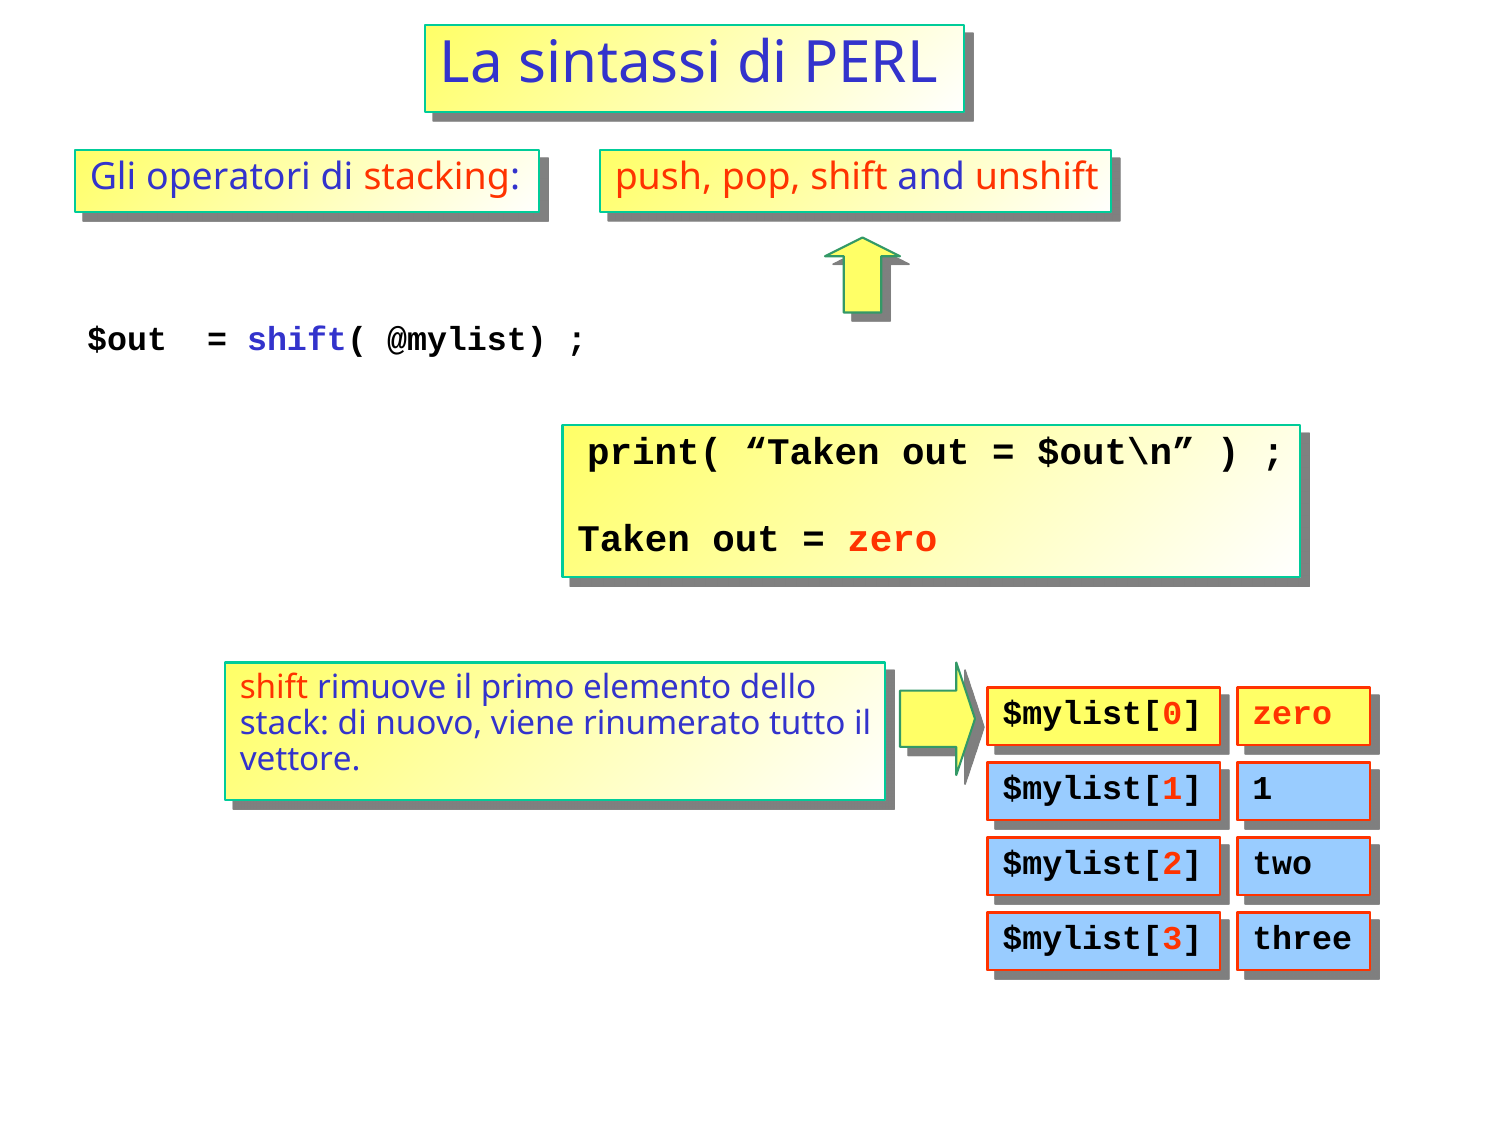

La sintassi di PERL
Gli operatori di stacking:
push, pop, shift and unshift
$out = shift( @mylist) ;
 print( “Taken out = $out\n” ) ;
Taken out = zero
shift rimuove il primo elemento dello
stack: di nuovo, viene rinumerato tutto il
vettore.
$mylist[0]
zero
$mylist[1]
1
$mylist[2]
two
$mylist[3]
three
$mylist[0]
1
$mylist[1]
two
$mylist[2]
three